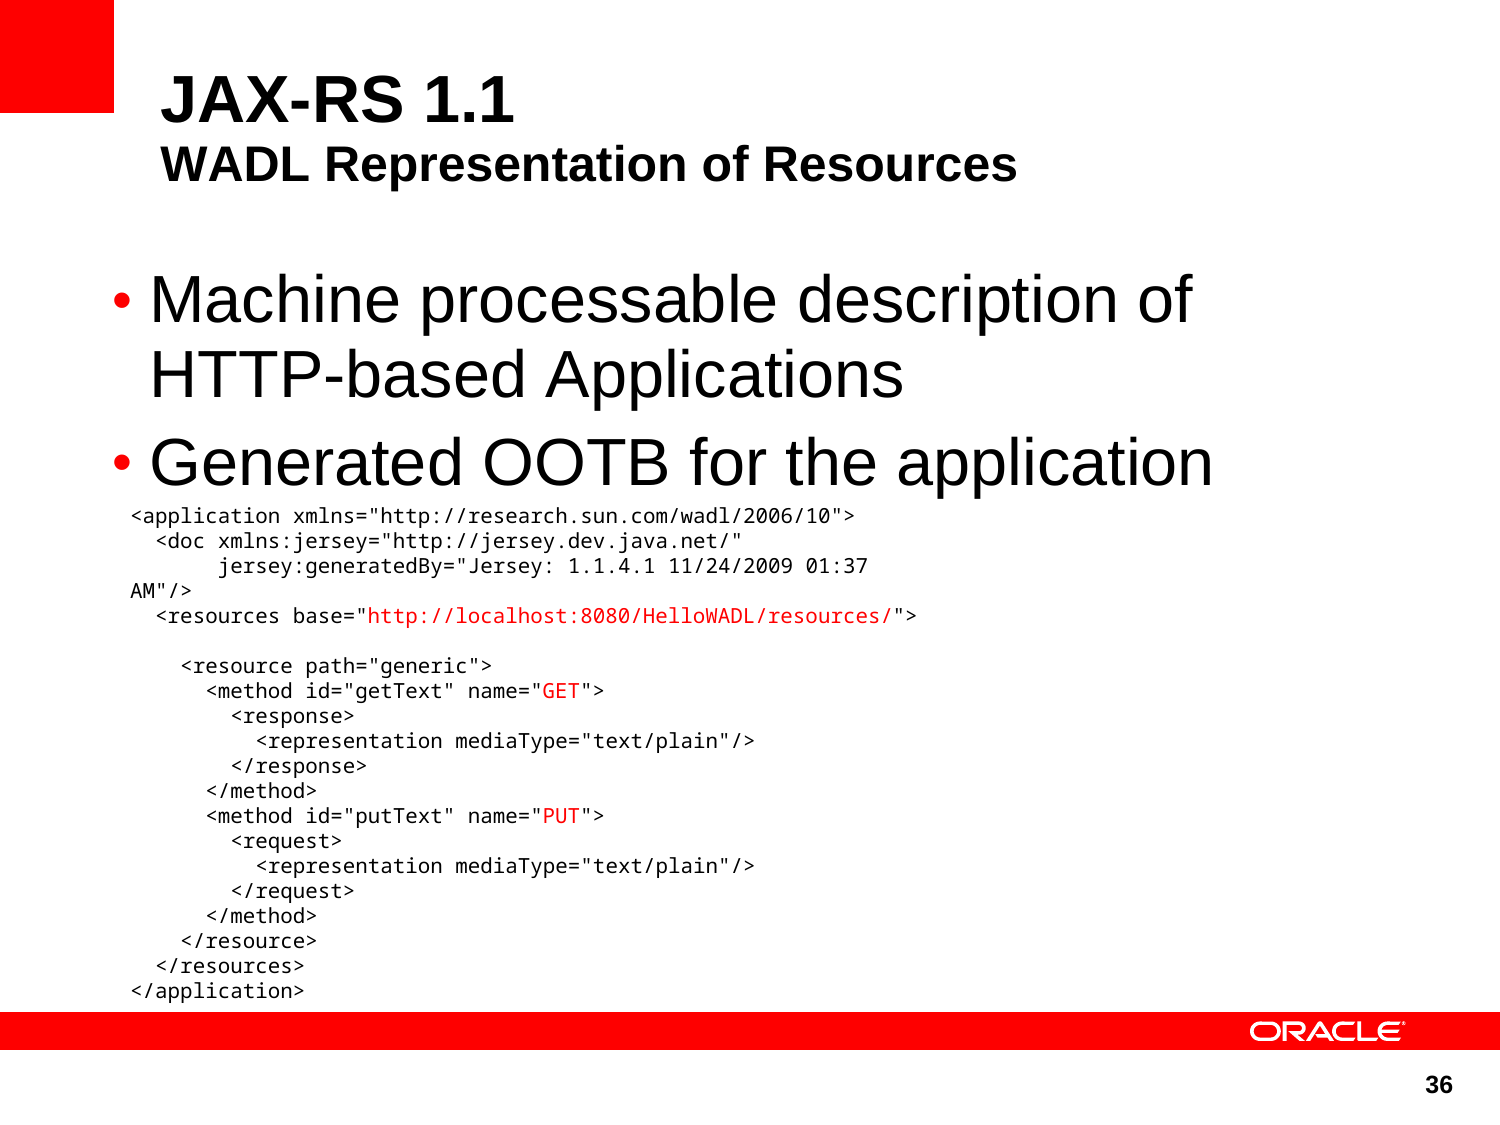

# JAX-RS 1.1 WADL Representation of Resources
Machine processable description of HTTP-based Applications
Generated OOTB for the application
<application xmlns="http://research.sun.com/wadl/2006/10">
 <doc xmlns:jersey="http://jersey.dev.java.net/"
 jersey:generatedBy="Jersey: 1.1.4.1 11/24/2009 01:37 AM"/>
 <resources base="http://localhost:8080/HelloWADL/resources/">
 <resource path="generic">
 <method id="getText" name="GET">
 <response>
 <representation mediaType="text/plain"/>
 </response>
 </method>
 <method id="putText" name="PUT">
 <request>
 <representation mediaType="text/plain"/>
 </request>
 </method>
 </resource>
 </resources>
</application>